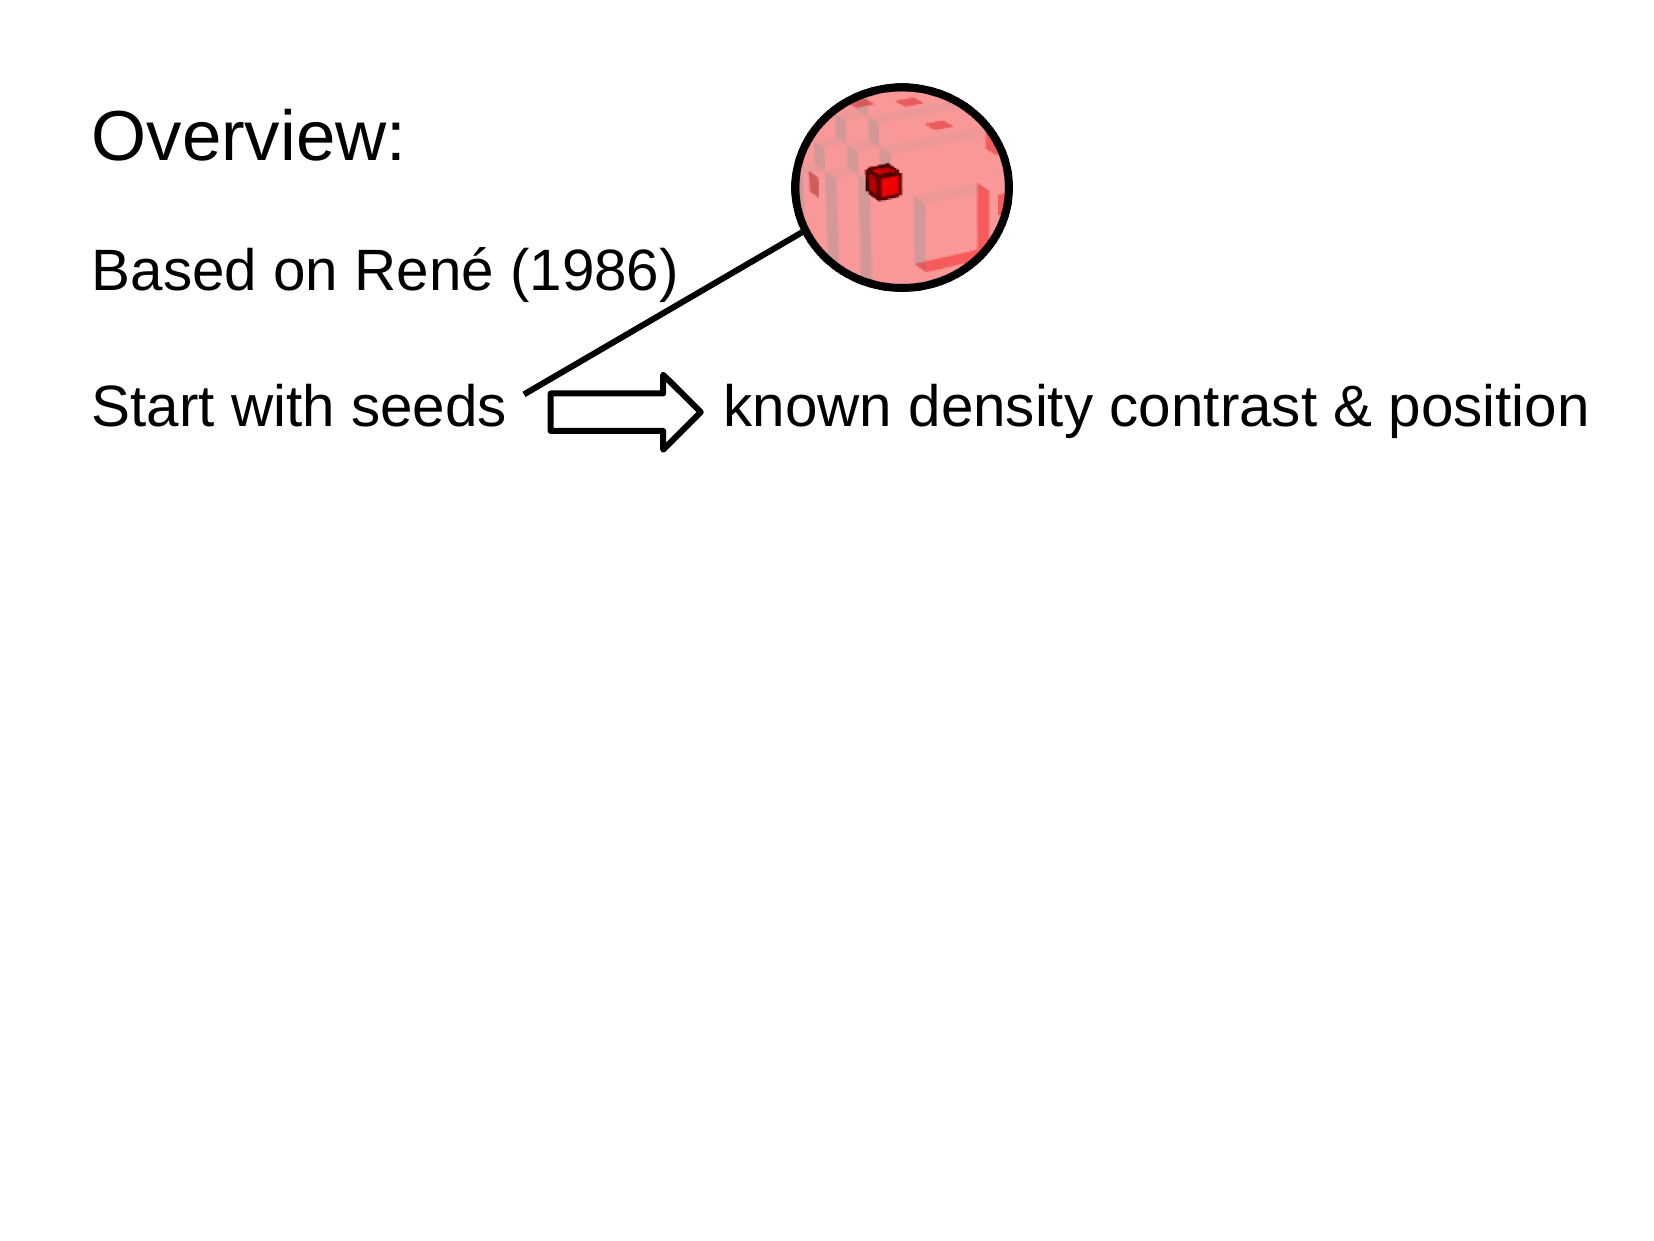

Overview:
Based on René (1986)
Start with seeds
known density contrast & position